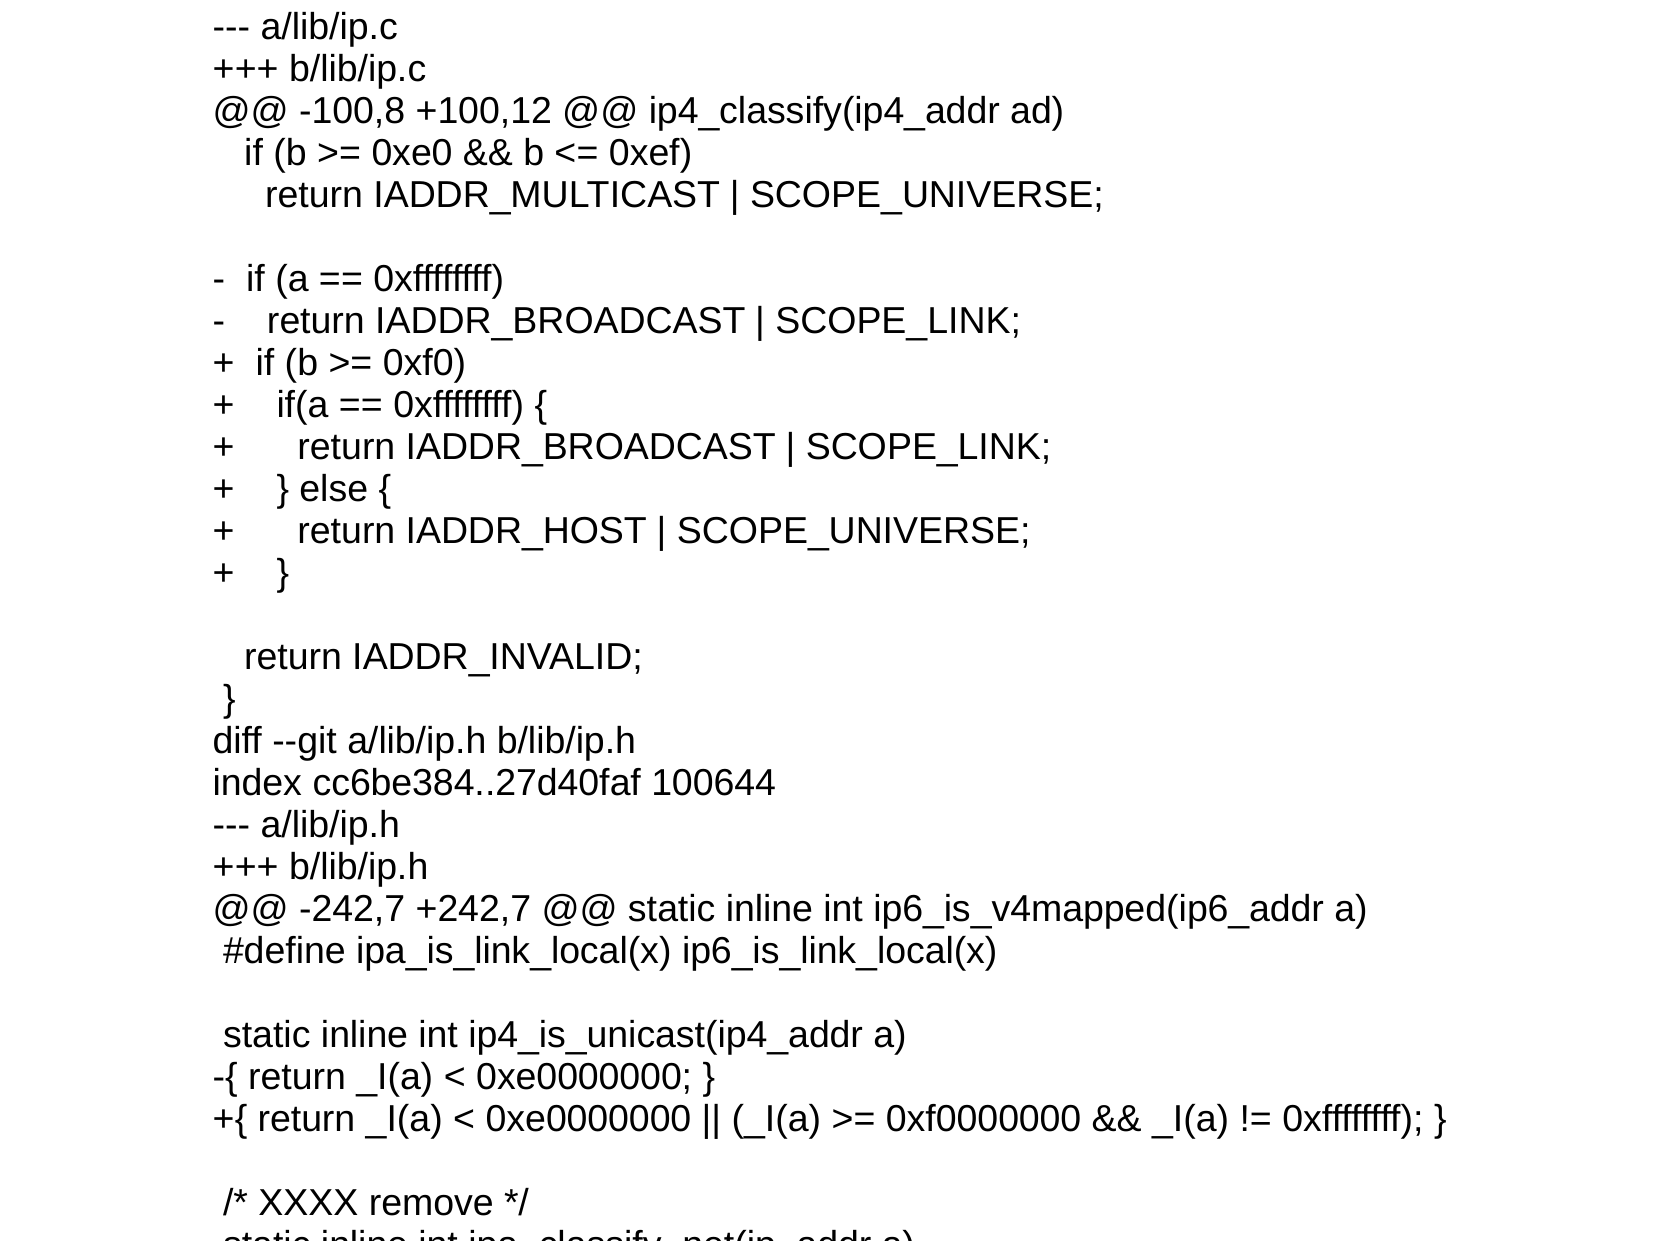

---
 lib/ip.c | 8 ++++++--
 lib/ip.h | 2 +-
 2 files changed, 7 insertions(+), 3 deletions(-)
diff --git a/lib/ip.c b/lib/ip.c
index 9497248c..fc570c61 100644
--- a/lib/ip.c
+++ b/lib/ip.c
@@ -100,8 +100,12 @@ ip4_classify(ip4_addr ad)
 if (b >= 0xe0 && b <= 0xef)
 return IADDR_MULTICAST | SCOPE_UNIVERSE;
- if (a == 0xffffffff)
- return IADDR_BROADCAST | SCOPE_LINK;
+ if (b >= 0xf0)
+ if(a == 0xffffffff) {
+ return IADDR_BROADCAST | SCOPE_LINK;
+ } else {
+ return IADDR_HOST | SCOPE_UNIVERSE;
+ }
 return IADDR_INVALID;
 }
diff --git a/lib/ip.h b/lib/ip.h
index cc6be384..27d40faf 100644
--- a/lib/ip.h
+++ b/lib/ip.h
@@ -242,7 +242,7 @@ static inline int ip6_is_v4mapped(ip6_addr a)
 #define ipa_is_link_local(x) ip6_is_link_local(x)
 static inline int ip4_is_unicast(ip4_addr a)
-{ return _I(a) < 0xe0000000; }
+{ return _I(a) < 0xe0000000 || (_I(a) >= 0xf0000000 && _I(a) != 0xffffffff); }
 /* XXXX remove */
 static inline int ipa_classify_net(ip_addr a)
--
2.17.1
#